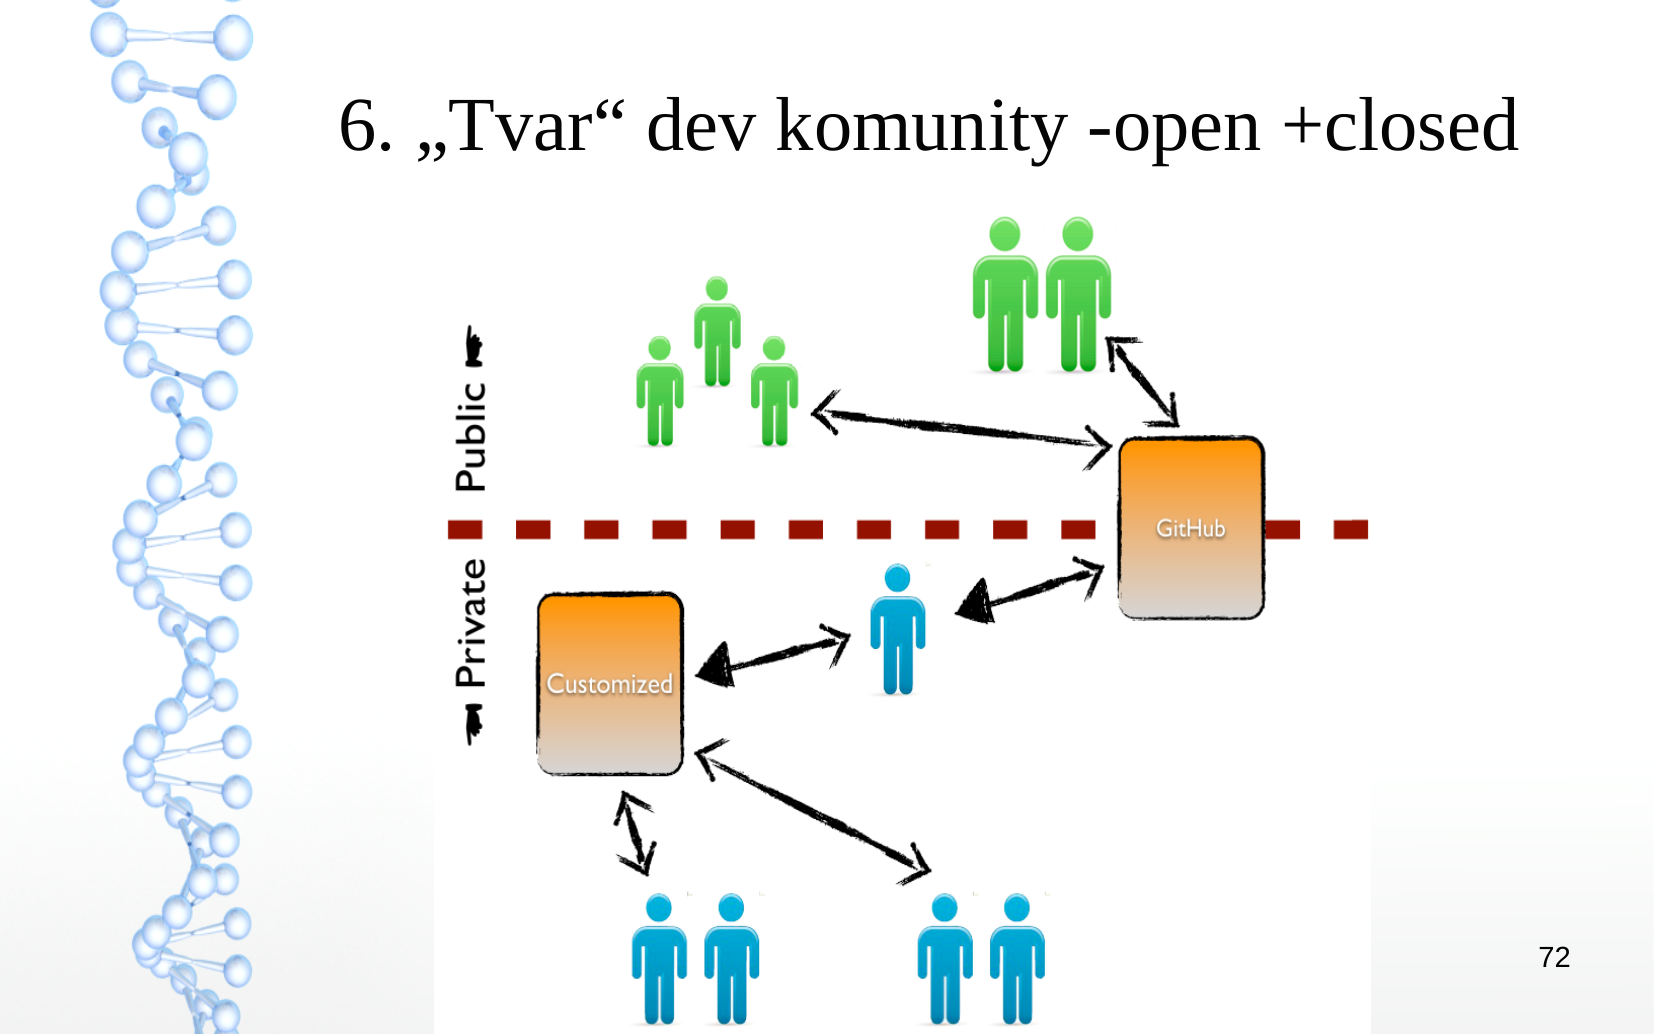

# 6. „Tvar“ dev komunity -open +closed
72